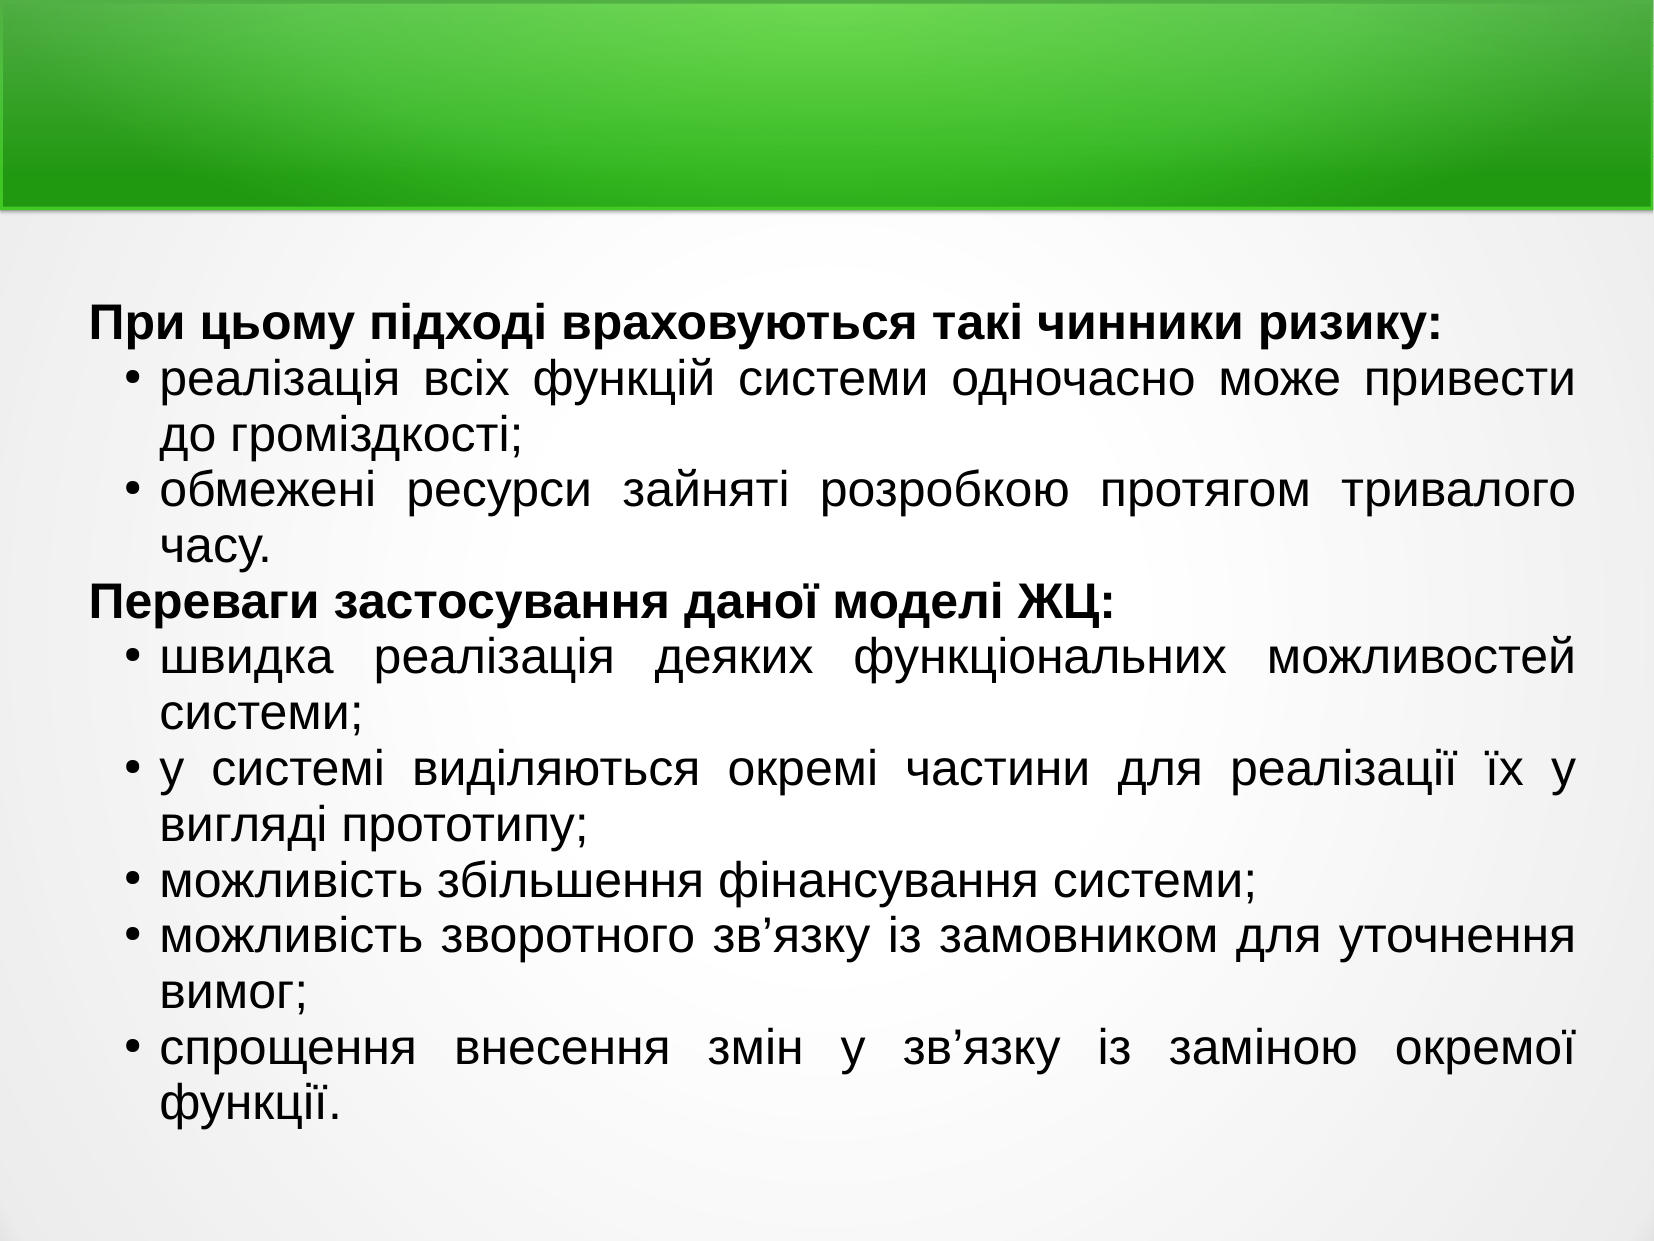

# При цьому підході враховуються такі чинники ризику:
реалізація всіх функцій системи одночасно може привести до громіздкості;
обмежені ресурси зайняті розробкою протягом тривалого часу.
Переваги застосування даної моделі ЖЦ:
швидка реалізація деяких функціональних можливостей системи;
у системі виділяються окремі частини для реалізації їх у вигляді прототипу;
можливість збільшення фінансування системи;
можливість зворотного зв’язку із замовником для уточнення вимог;
спрощення внесення змін у зв’язку із заміною окремої функції.